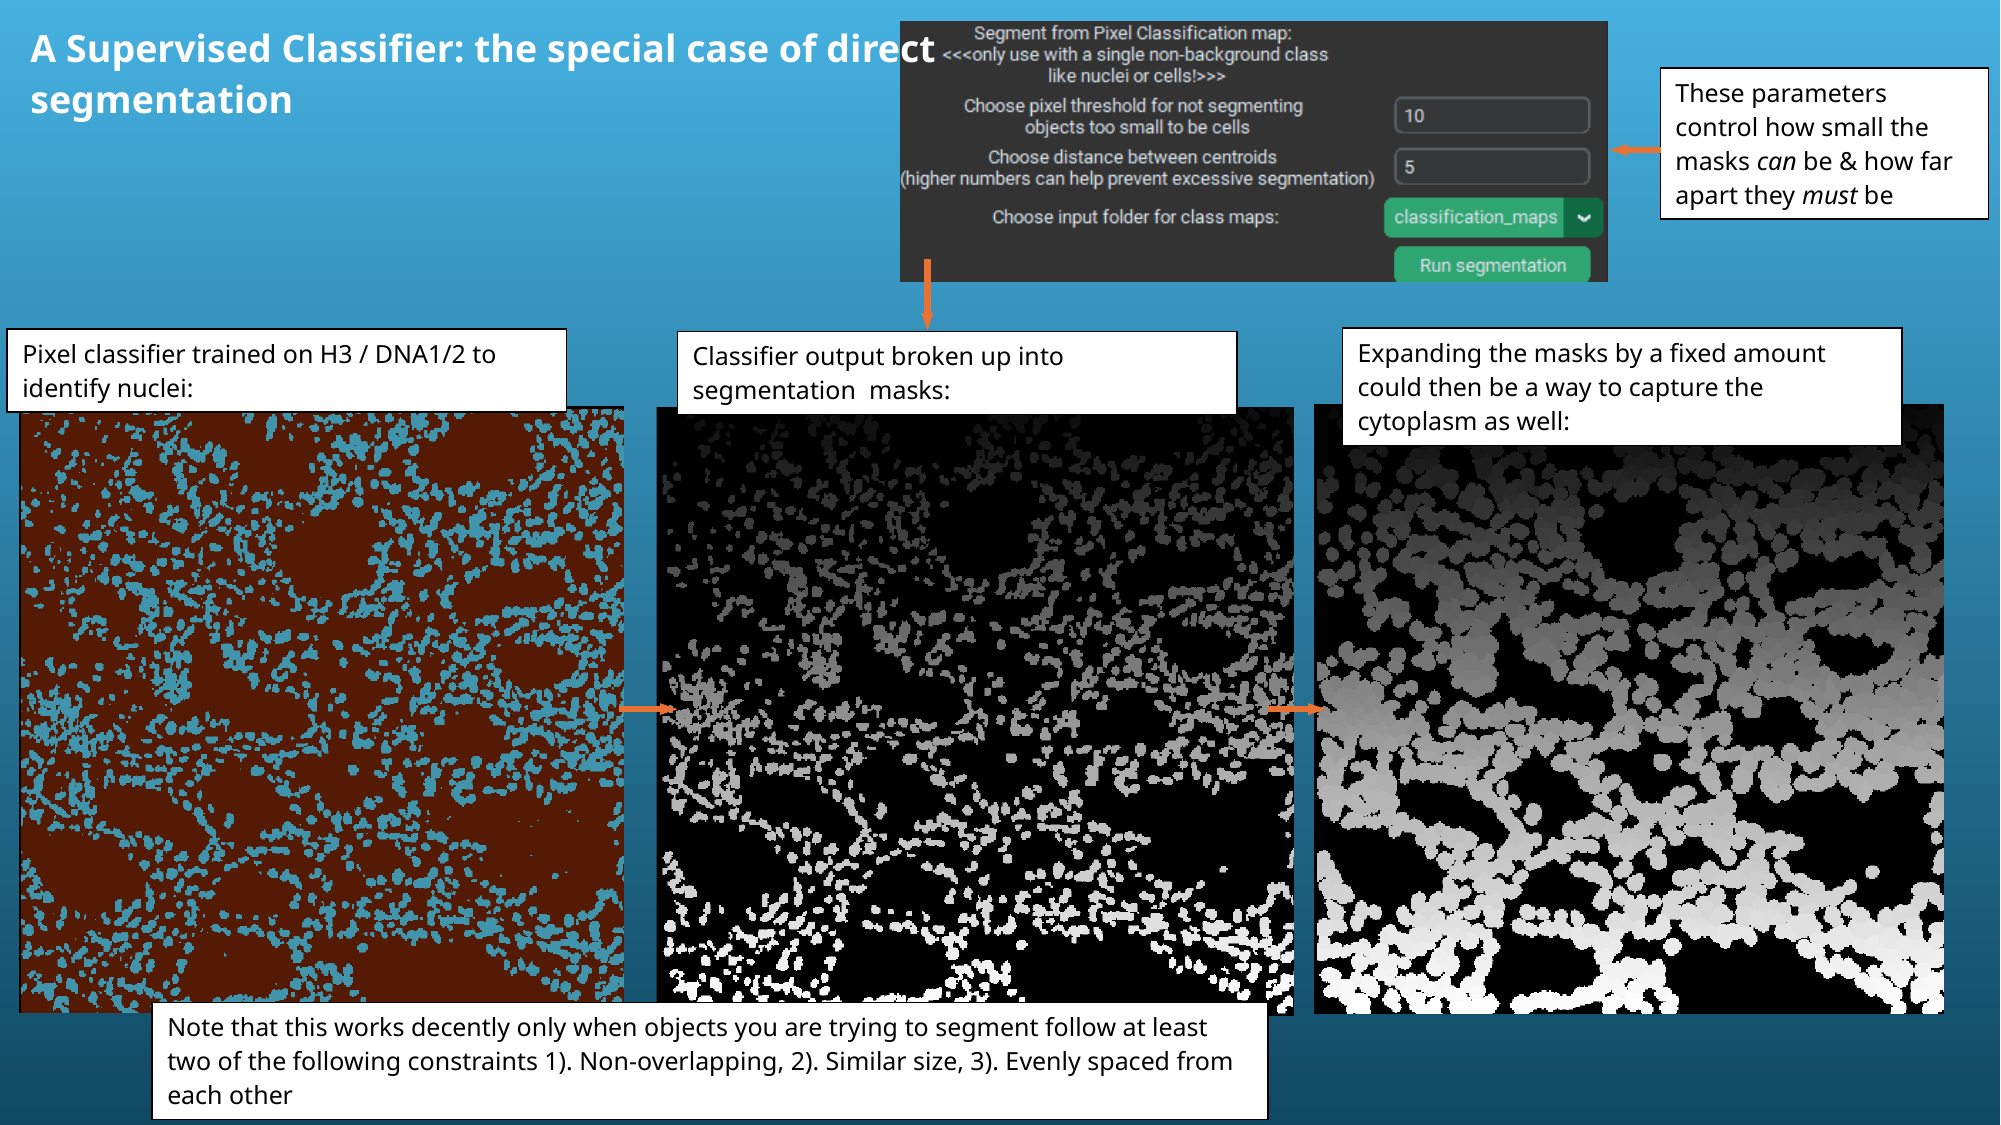

A Supervised Classifier: the special case of direct segmentation
These parameters control how small the masks can be & how far apart they must be
Expanding the masks by a fixed amount could then be a way to capture the cytoplasm as well:
Pixel classifier trained on H3 / DNA1/2 to identify nuclei:
Classifier output broken up into segmentation masks:
Note that this works decently only when objects you are trying to segment follow at least two of the following constraints 1). Non-overlapping, 2). Similar size, 3). Evenly spaced from each other